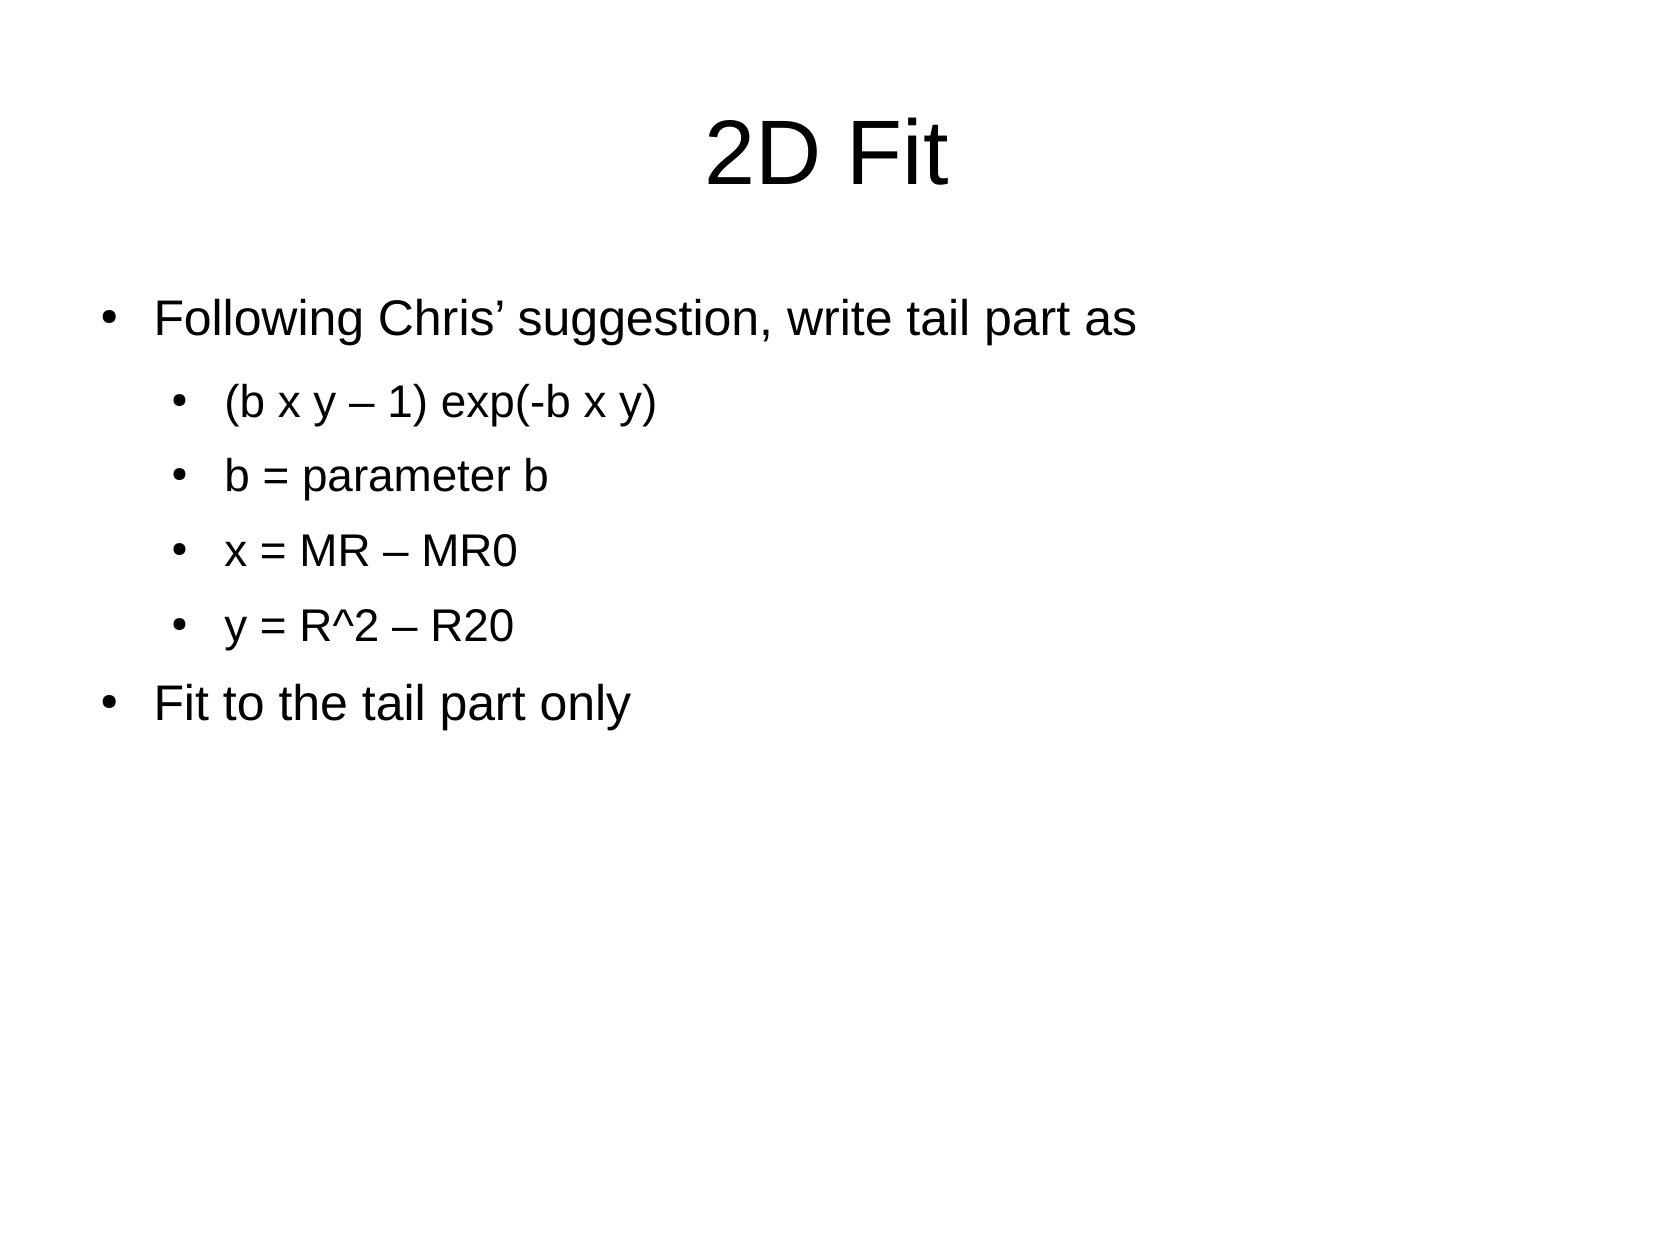

# 2D Fit
Following Chris’ suggestion, write tail part as
(b x y – 1) exp(-b x y)
b = parameter b
x = MR – MR0
y = R^2 – R20
Fit to the tail part only